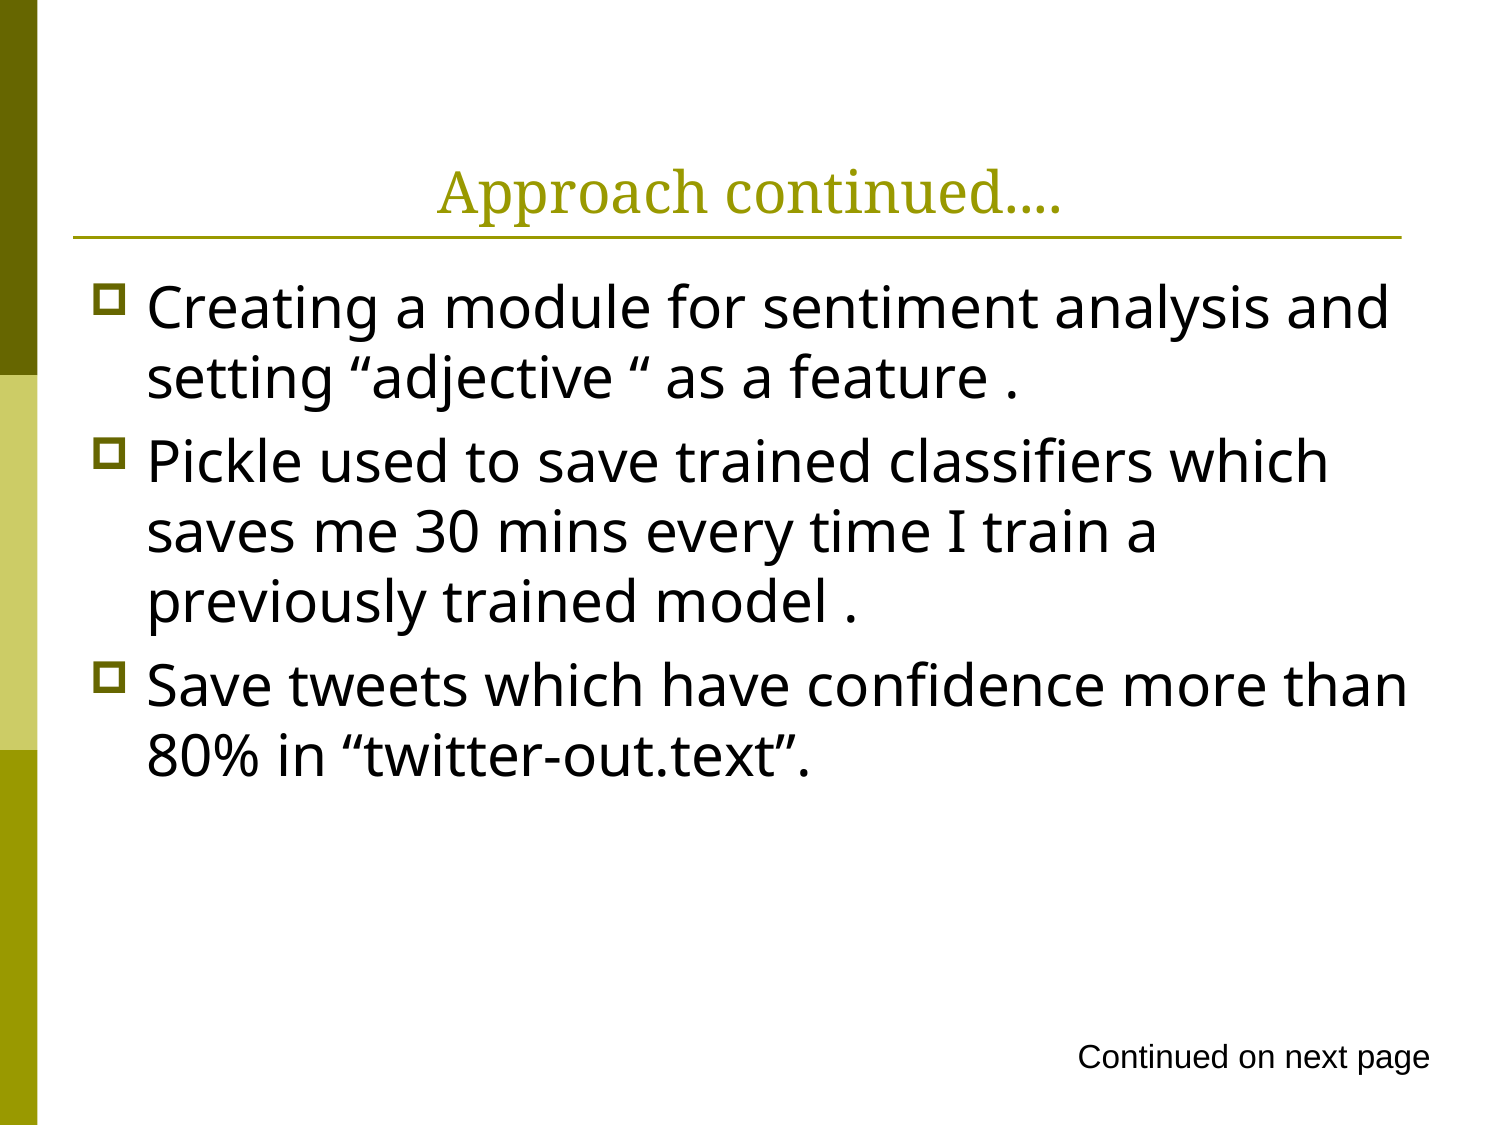

# Approach continued....
Creating a module for sentiment analysis and setting “adjective “ as a feature .
Pickle used to save trained classifiers which saves me 30 mins every time I train a previously trained model .
Save tweets which have confidence more than 80% in “twitter-out.text”.
Continued on next page